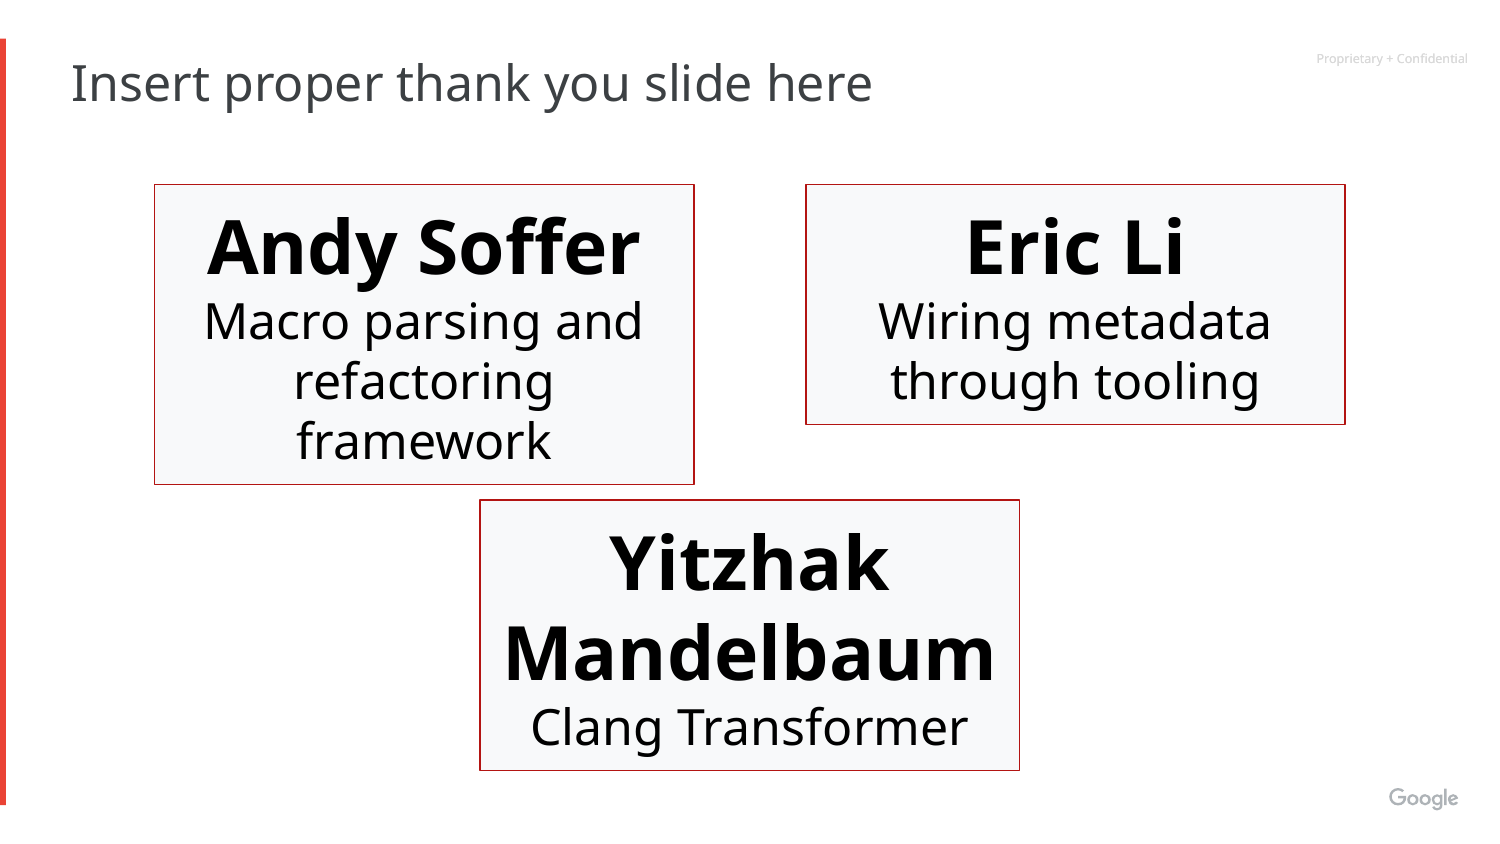

# Insert proper thank you slide here
Andy Soffer
Macro parsing and refactoring framework
Eric Li
Wiring metadata through tooling
Yitzhak Mandelbaum
Clang Transformer